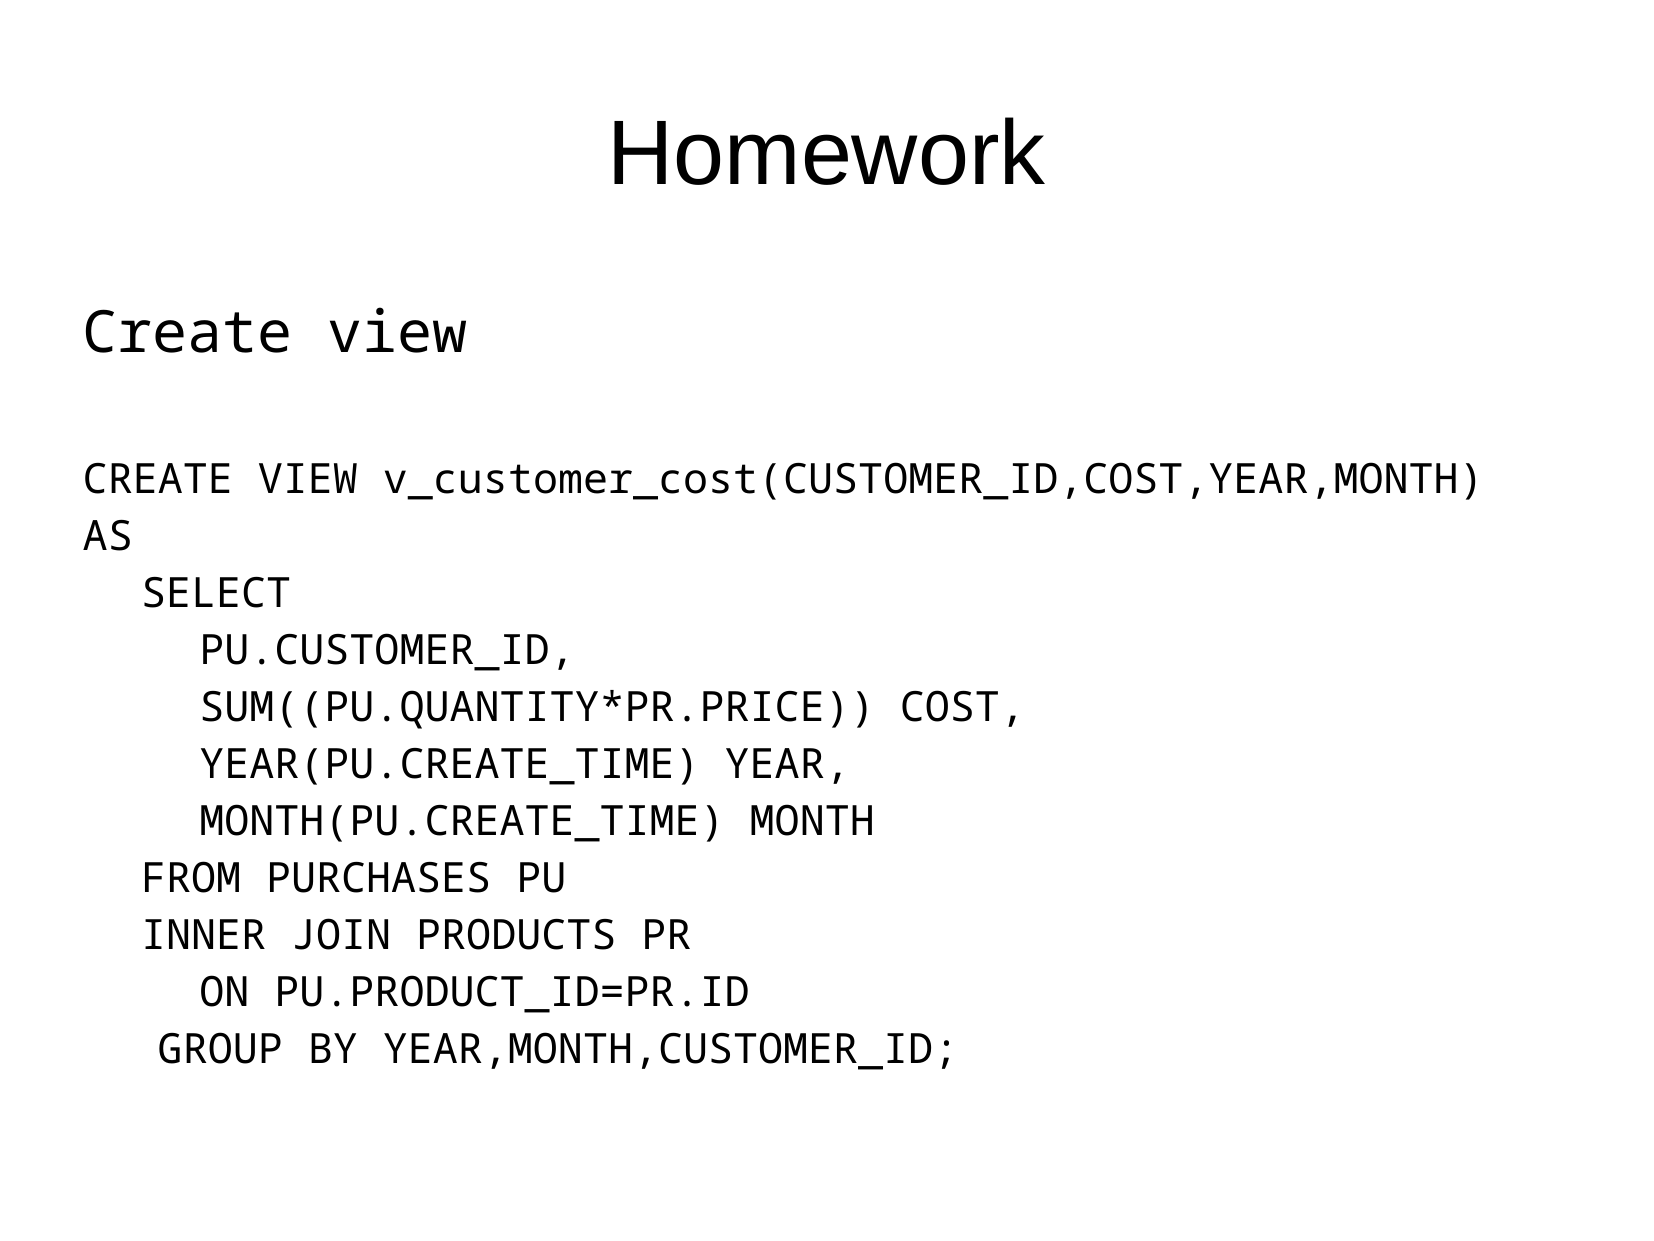

# Homework
Create view
CREATE VIEW v_customer_cost(CUSTOMER_ID,COST,YEAR,MONTH)
AS
	SELECT
		PU.CUSTOMER_ID,
		SUM((PU.QUANTITY*PR.PRICE)) COST,
		YEAR(PU.CREATE_TIME) YEAR,
		MONTH(PU.CREATE_TIME) MONTH
	FROM PURCHASES PU
	INNER JOIN PRODUCTS PR
		ON PU.PRODUCT_ID=PR.ID
	GROUP BY YEAR,MONTH,CUSTOMER_ID;